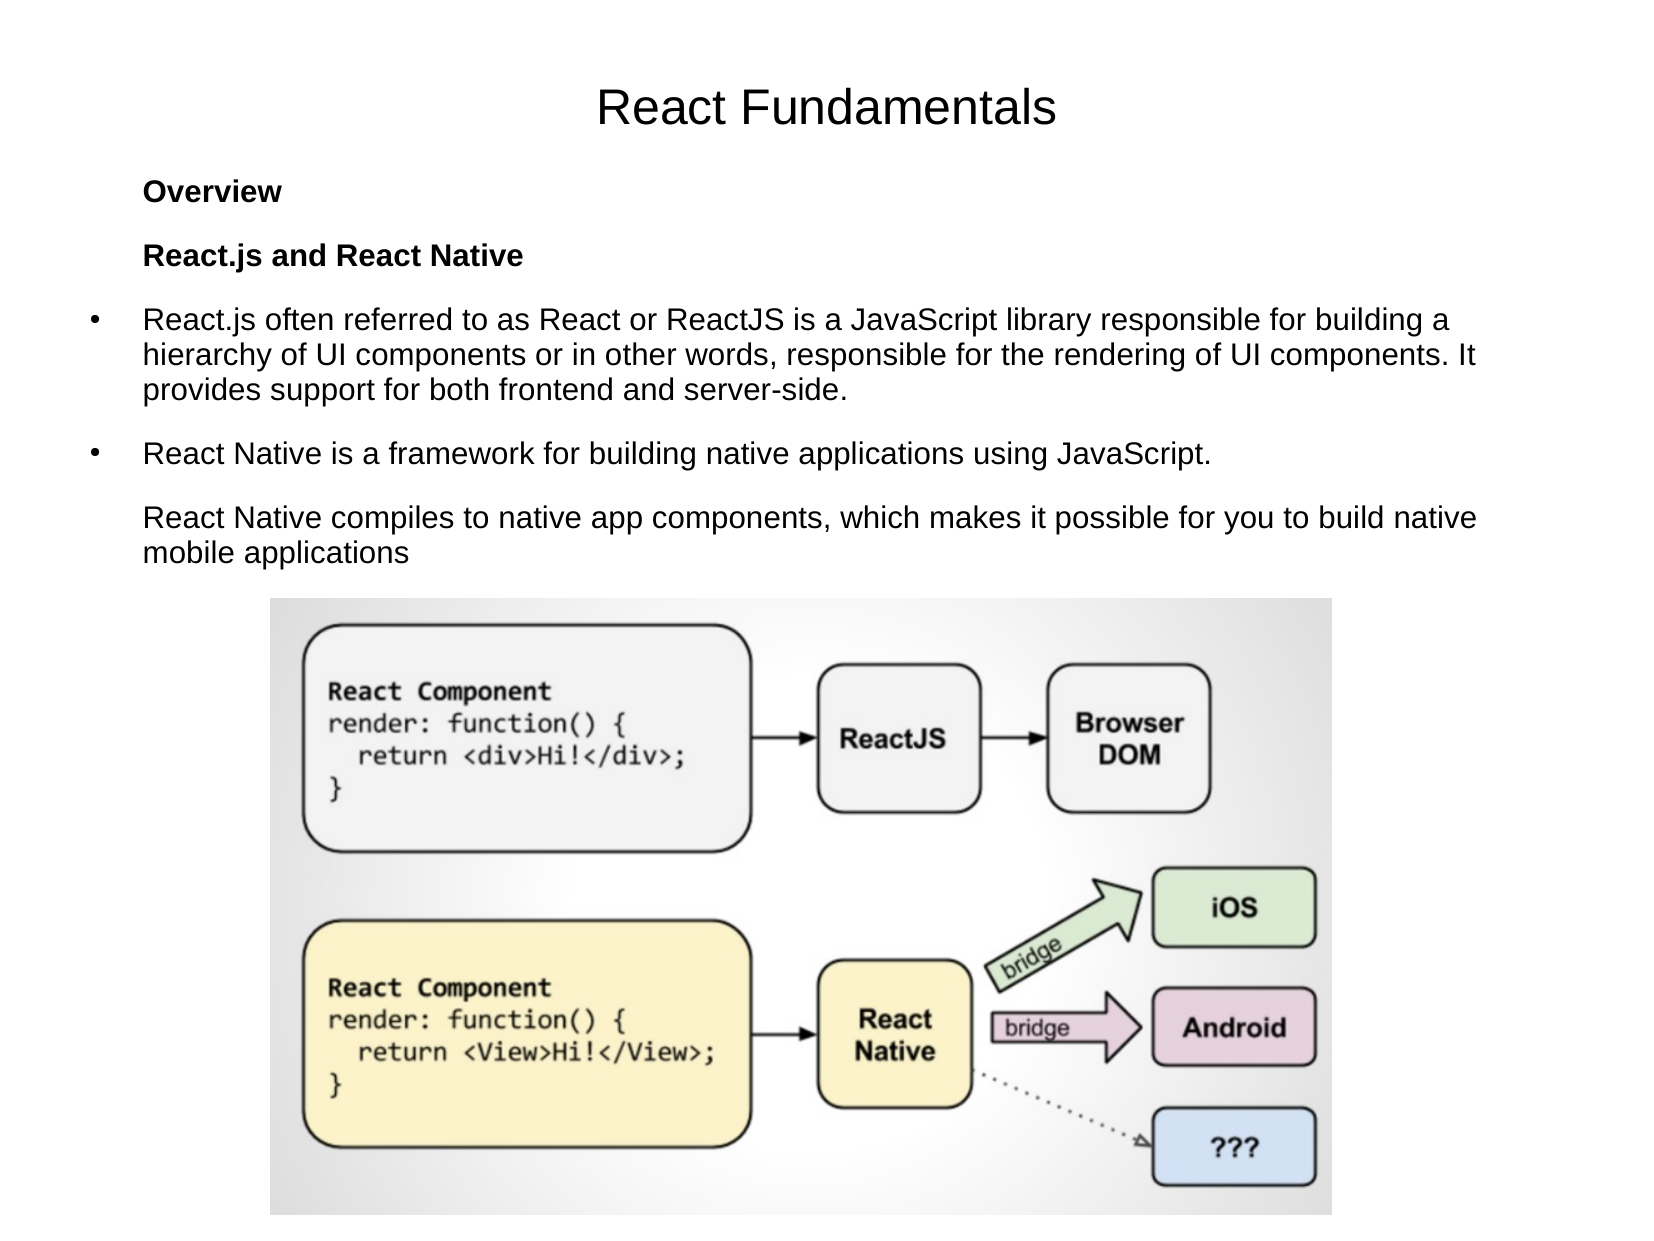

# React Fundamentals
Overview
React.js and React Native
React.js often referred to as React or ReactJS is a JavaScript library responsible for building a hierarchy of UI components or in other words, responsible for the rendering of UI components. It provides support for both frontend and server-side.
React Native is a framework for building native applications using JavaScript.
React Native compiles to native app components, which makes it possible for you to build native mobile applications